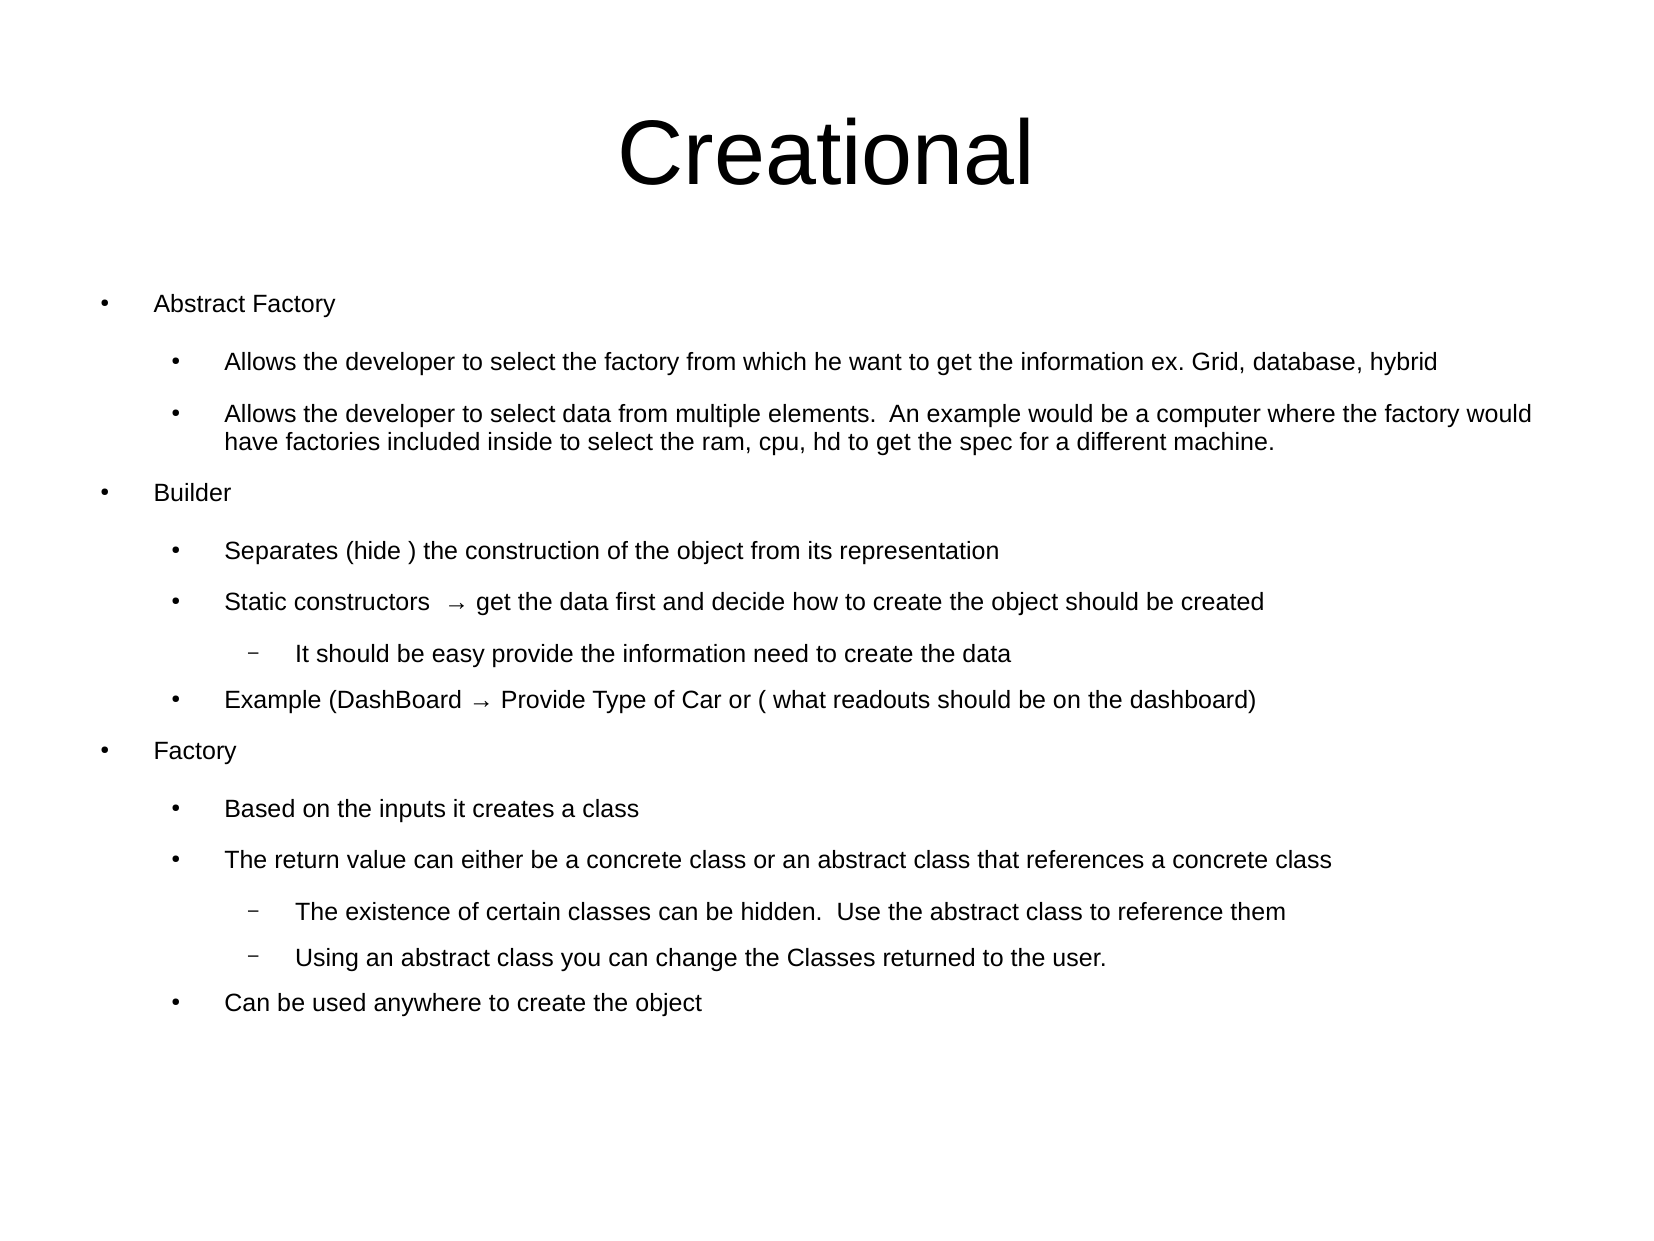

# Creational
Abstract Factory
Allows the developer to select the factory from which he want to get the information ex. Grid, database, hybrid
Allows the developer to select data from multiple elements. An example would be a computer where the factory would have factories included inside to select the ram, cpu, hd to get the spec for a different machine.
Builder
Separates (hide ) the construction of the object from its representation
Static constructors → get the data first and decide how to create the object should be created
It should be easy provide the information need to create the data
Example (DashBoard → Provide Type of Car or ( what readouts should be on the dashboard)
Factory
Based on the inputs it creates a class
The return value can either be a concrete class or an abstract class that references a concrete class
The existence of certain classes can be hidden. Use the abstract class to reference them
Using an abstract class you can change the Classes returned to the user.
Can be used anywhere to create the object